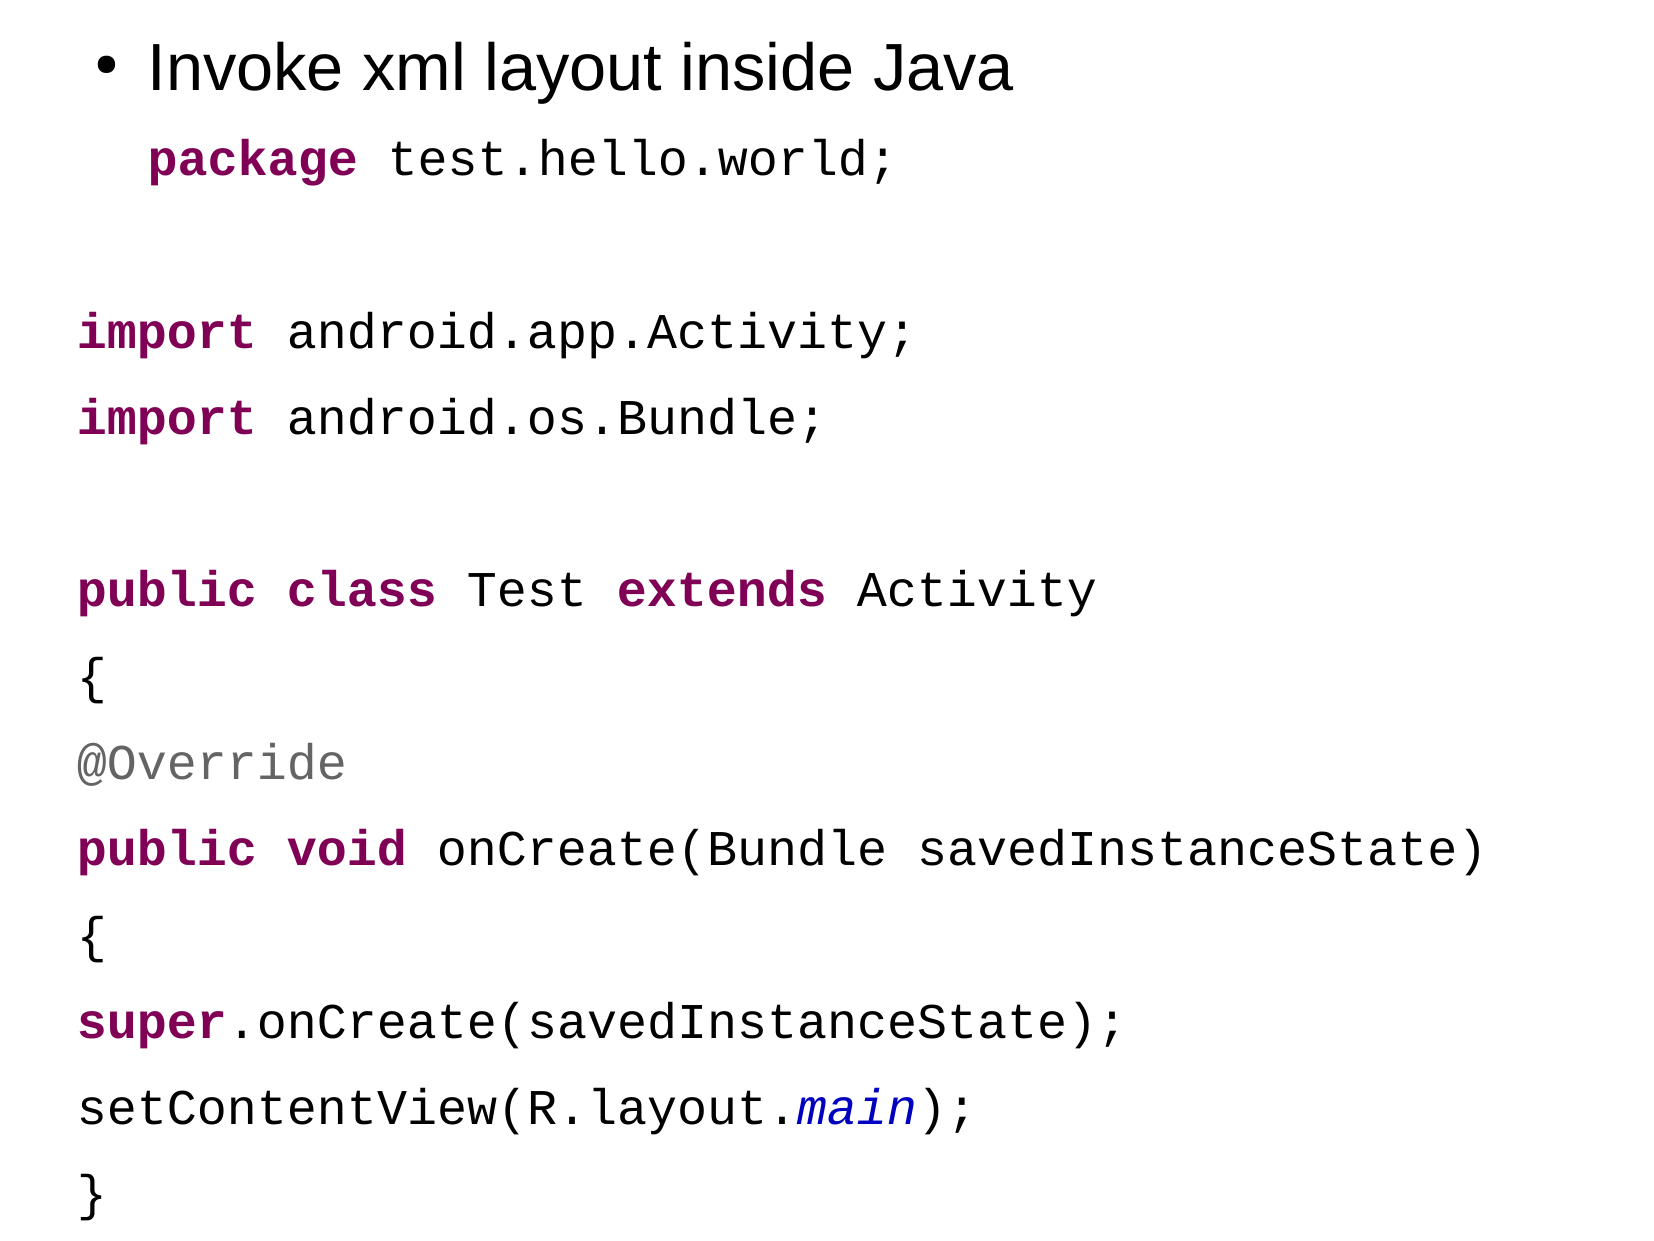

# Invoke xml layout inside Java
package test.hello.world;
import android.app.Activity;
import android.os.Bundle;
public class Test extends Activity
{
@Override
public void onCreate(Bundle savedInstanceState)
{
super.onCreate(savedInstanceState);
setContentView(R.layout.main);
}
}